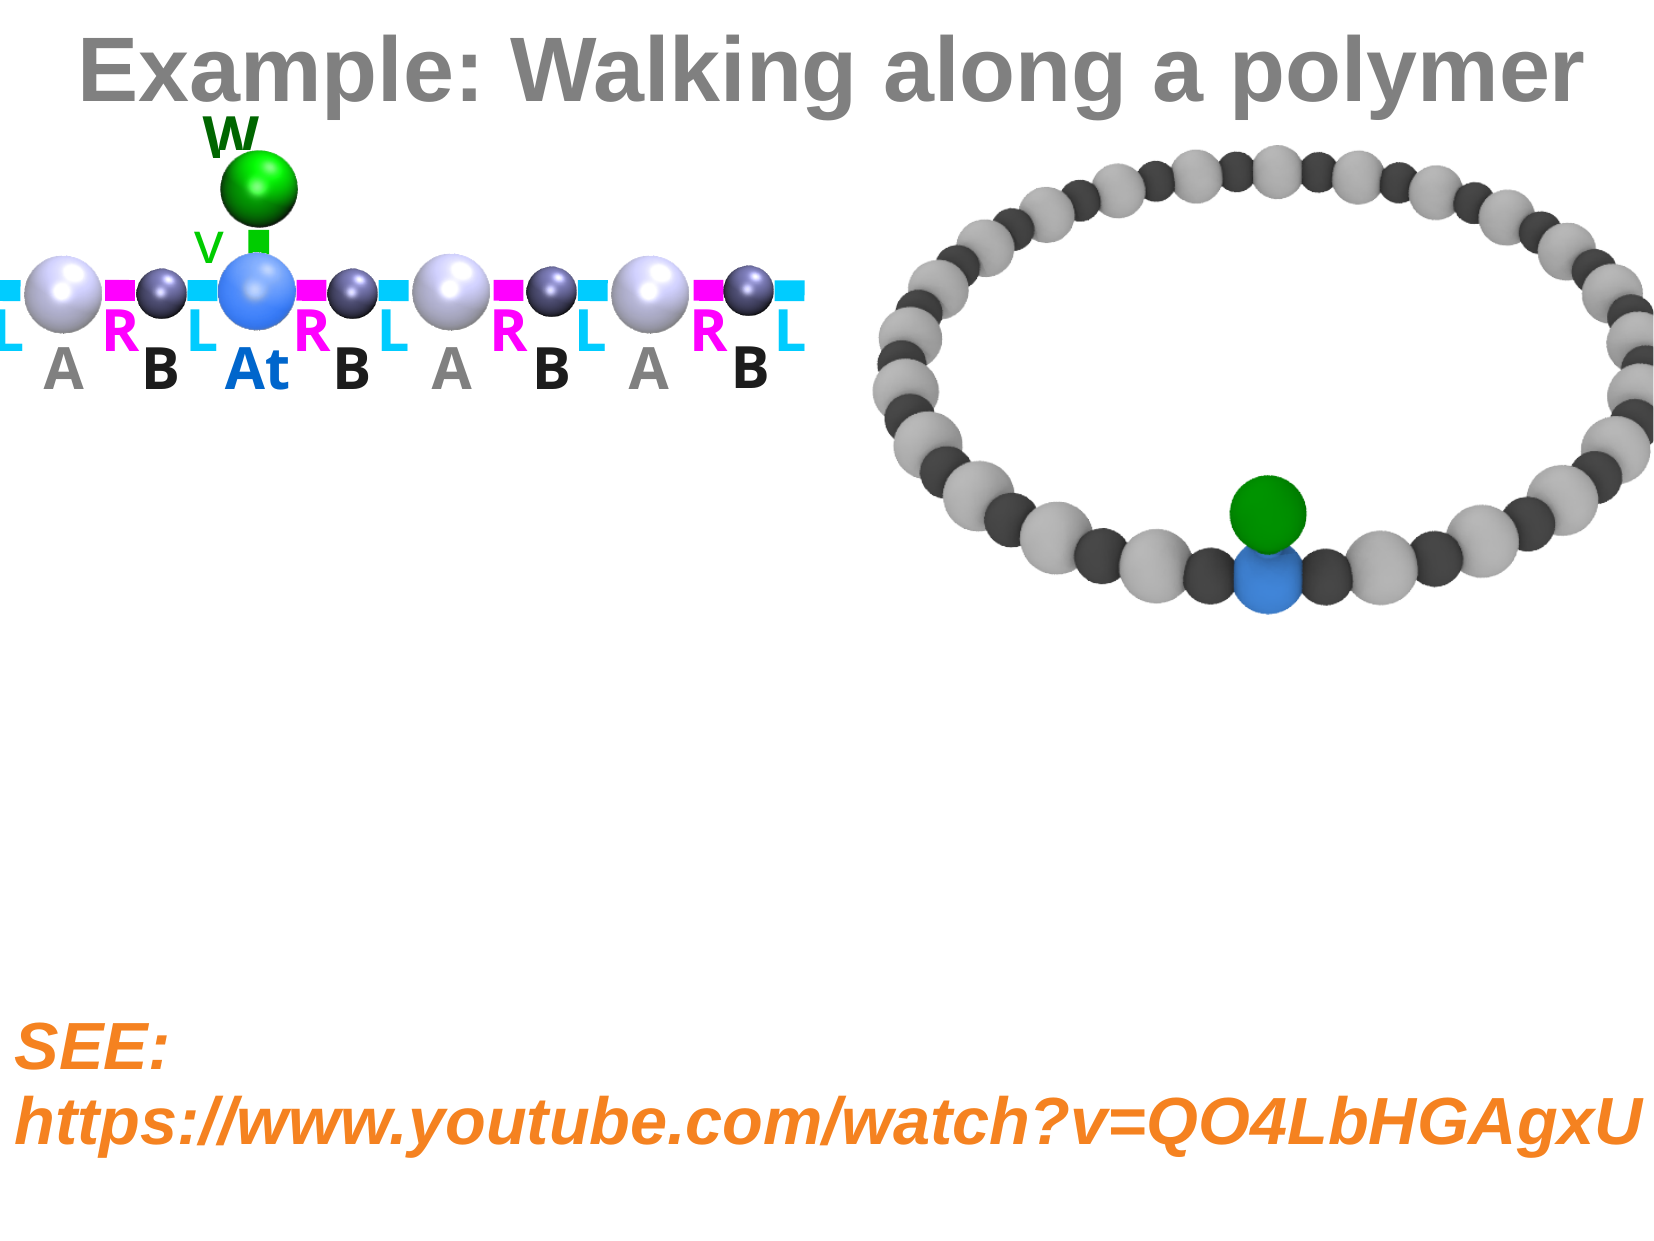

Example: Walking along a polymer
W
v
L
L
L
L
L
R
R
R
R
B
A
B
At
B
A
B
A
SEE:
https://www.youtube.com/watch?v=QO4LbHGAgxU